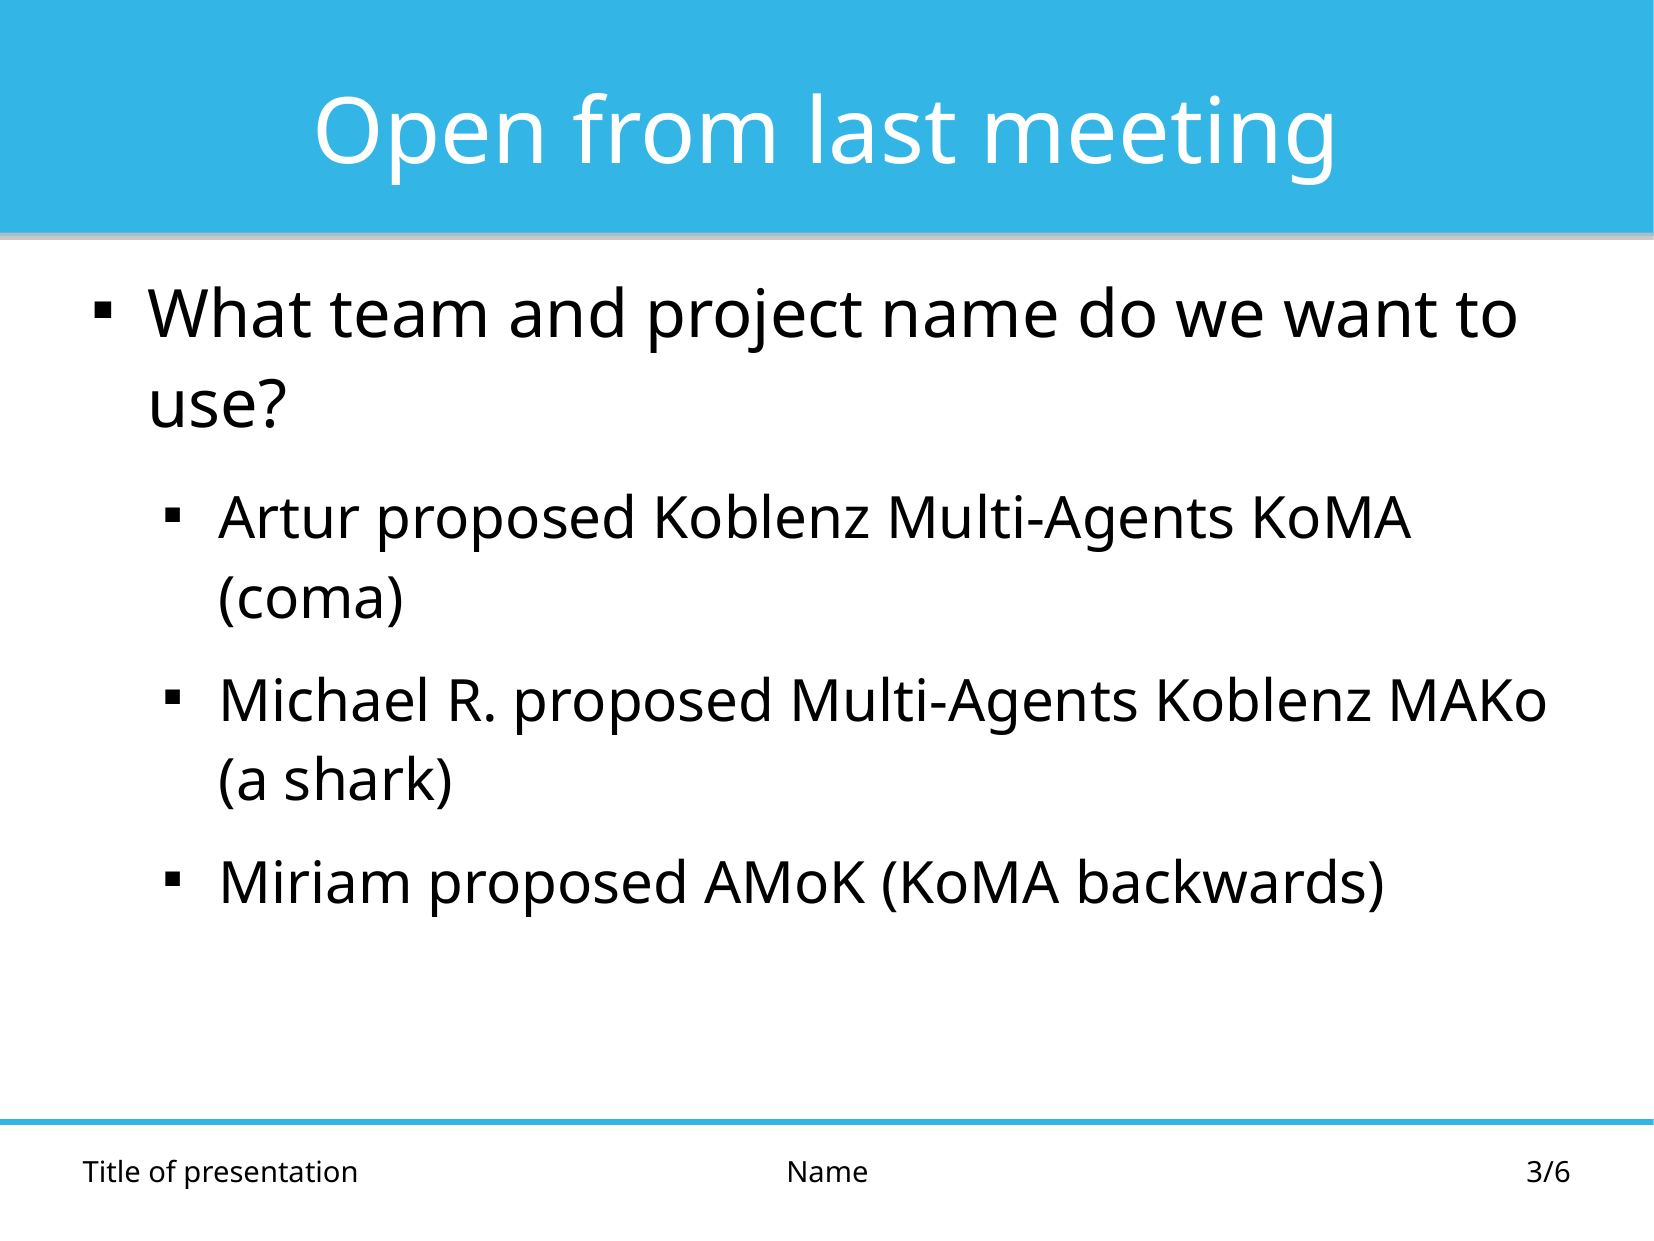

# Open from last meeting
What team and project name do we want to use?
Artur proposed Koblenz Multi-Agents KoMA (coma)
Michael R. proposed Multi-Agents Koblenz MAKo (a shark)
Miriam proposed AMoK (KoMA backwards)
3